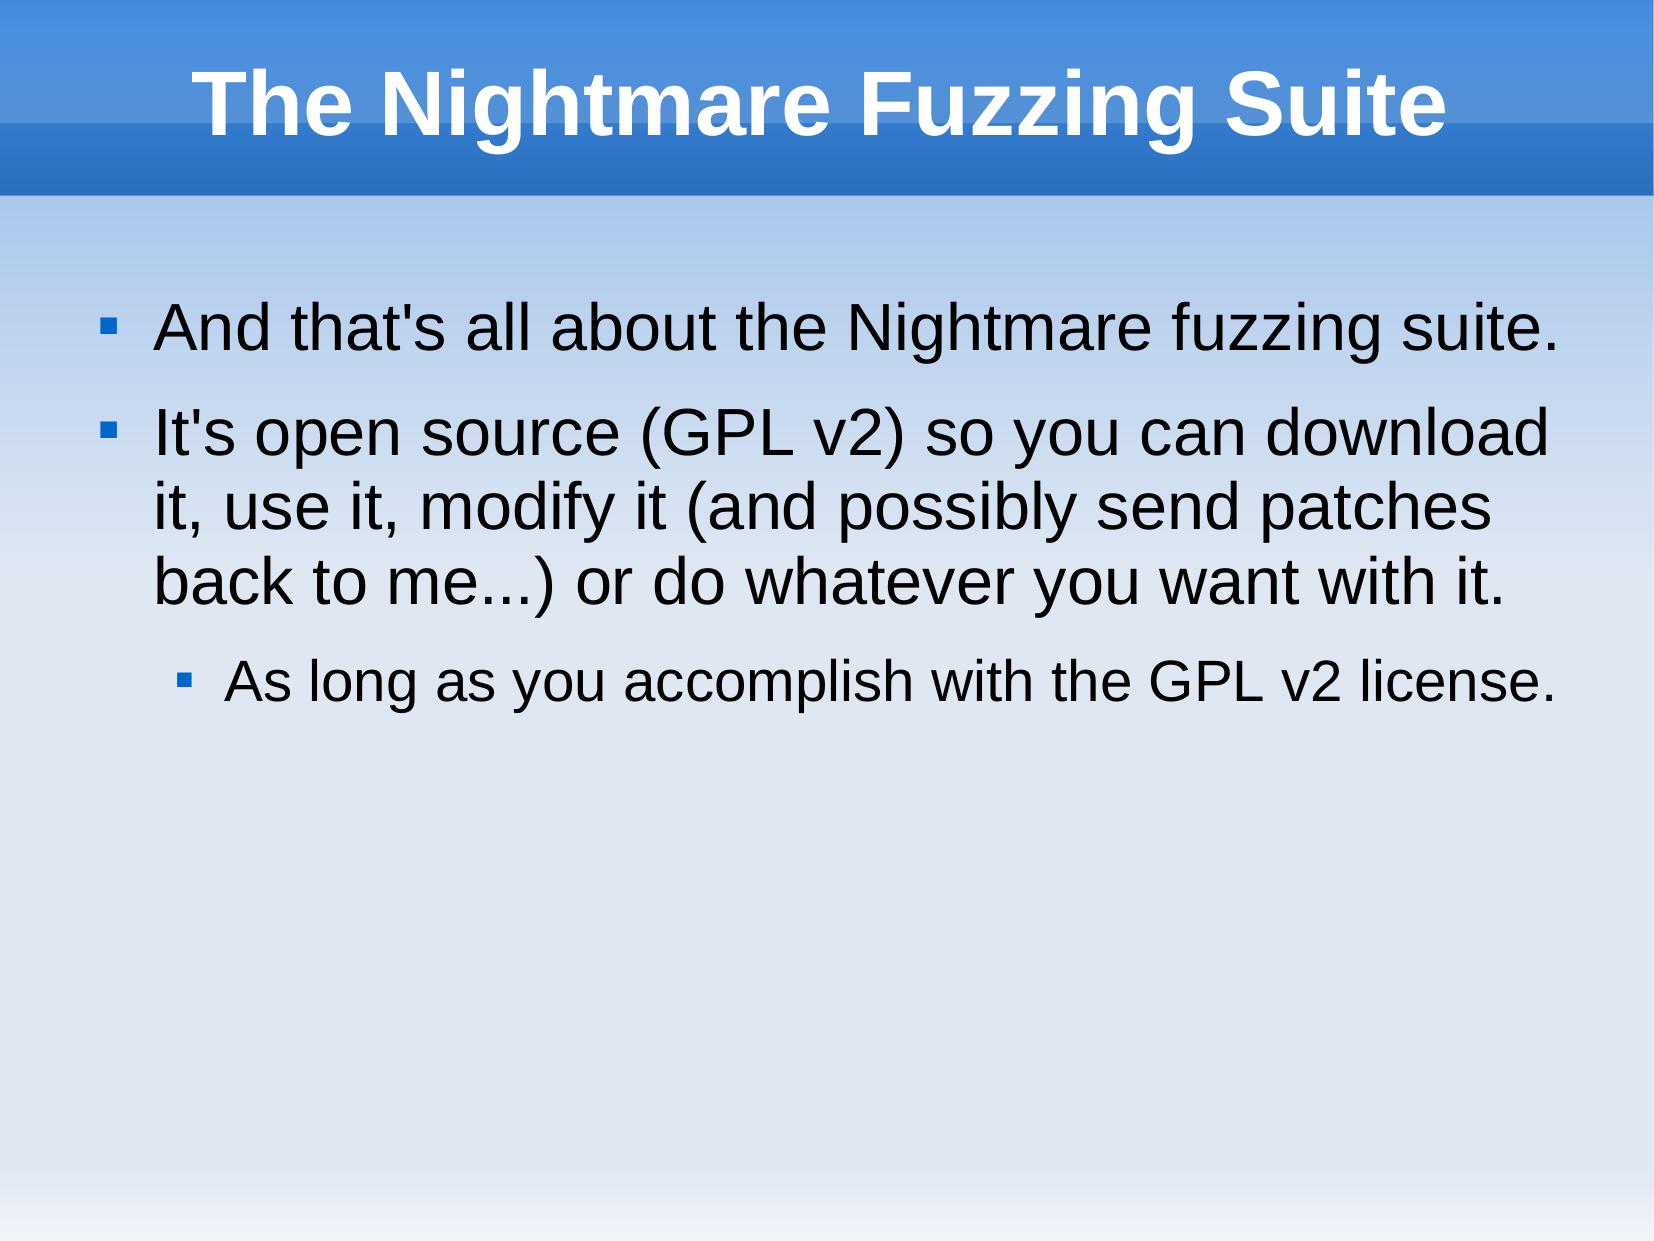

# The Nightmare Fuzzing Suite
And that's all about the Nightmare fuzzing suite.
It's open source (GPL v2) so you can download it, use it, modify it (and possibly send patches back to me...) or do whatever you want with it.
As long as you accomplish with the GPL v2 license.